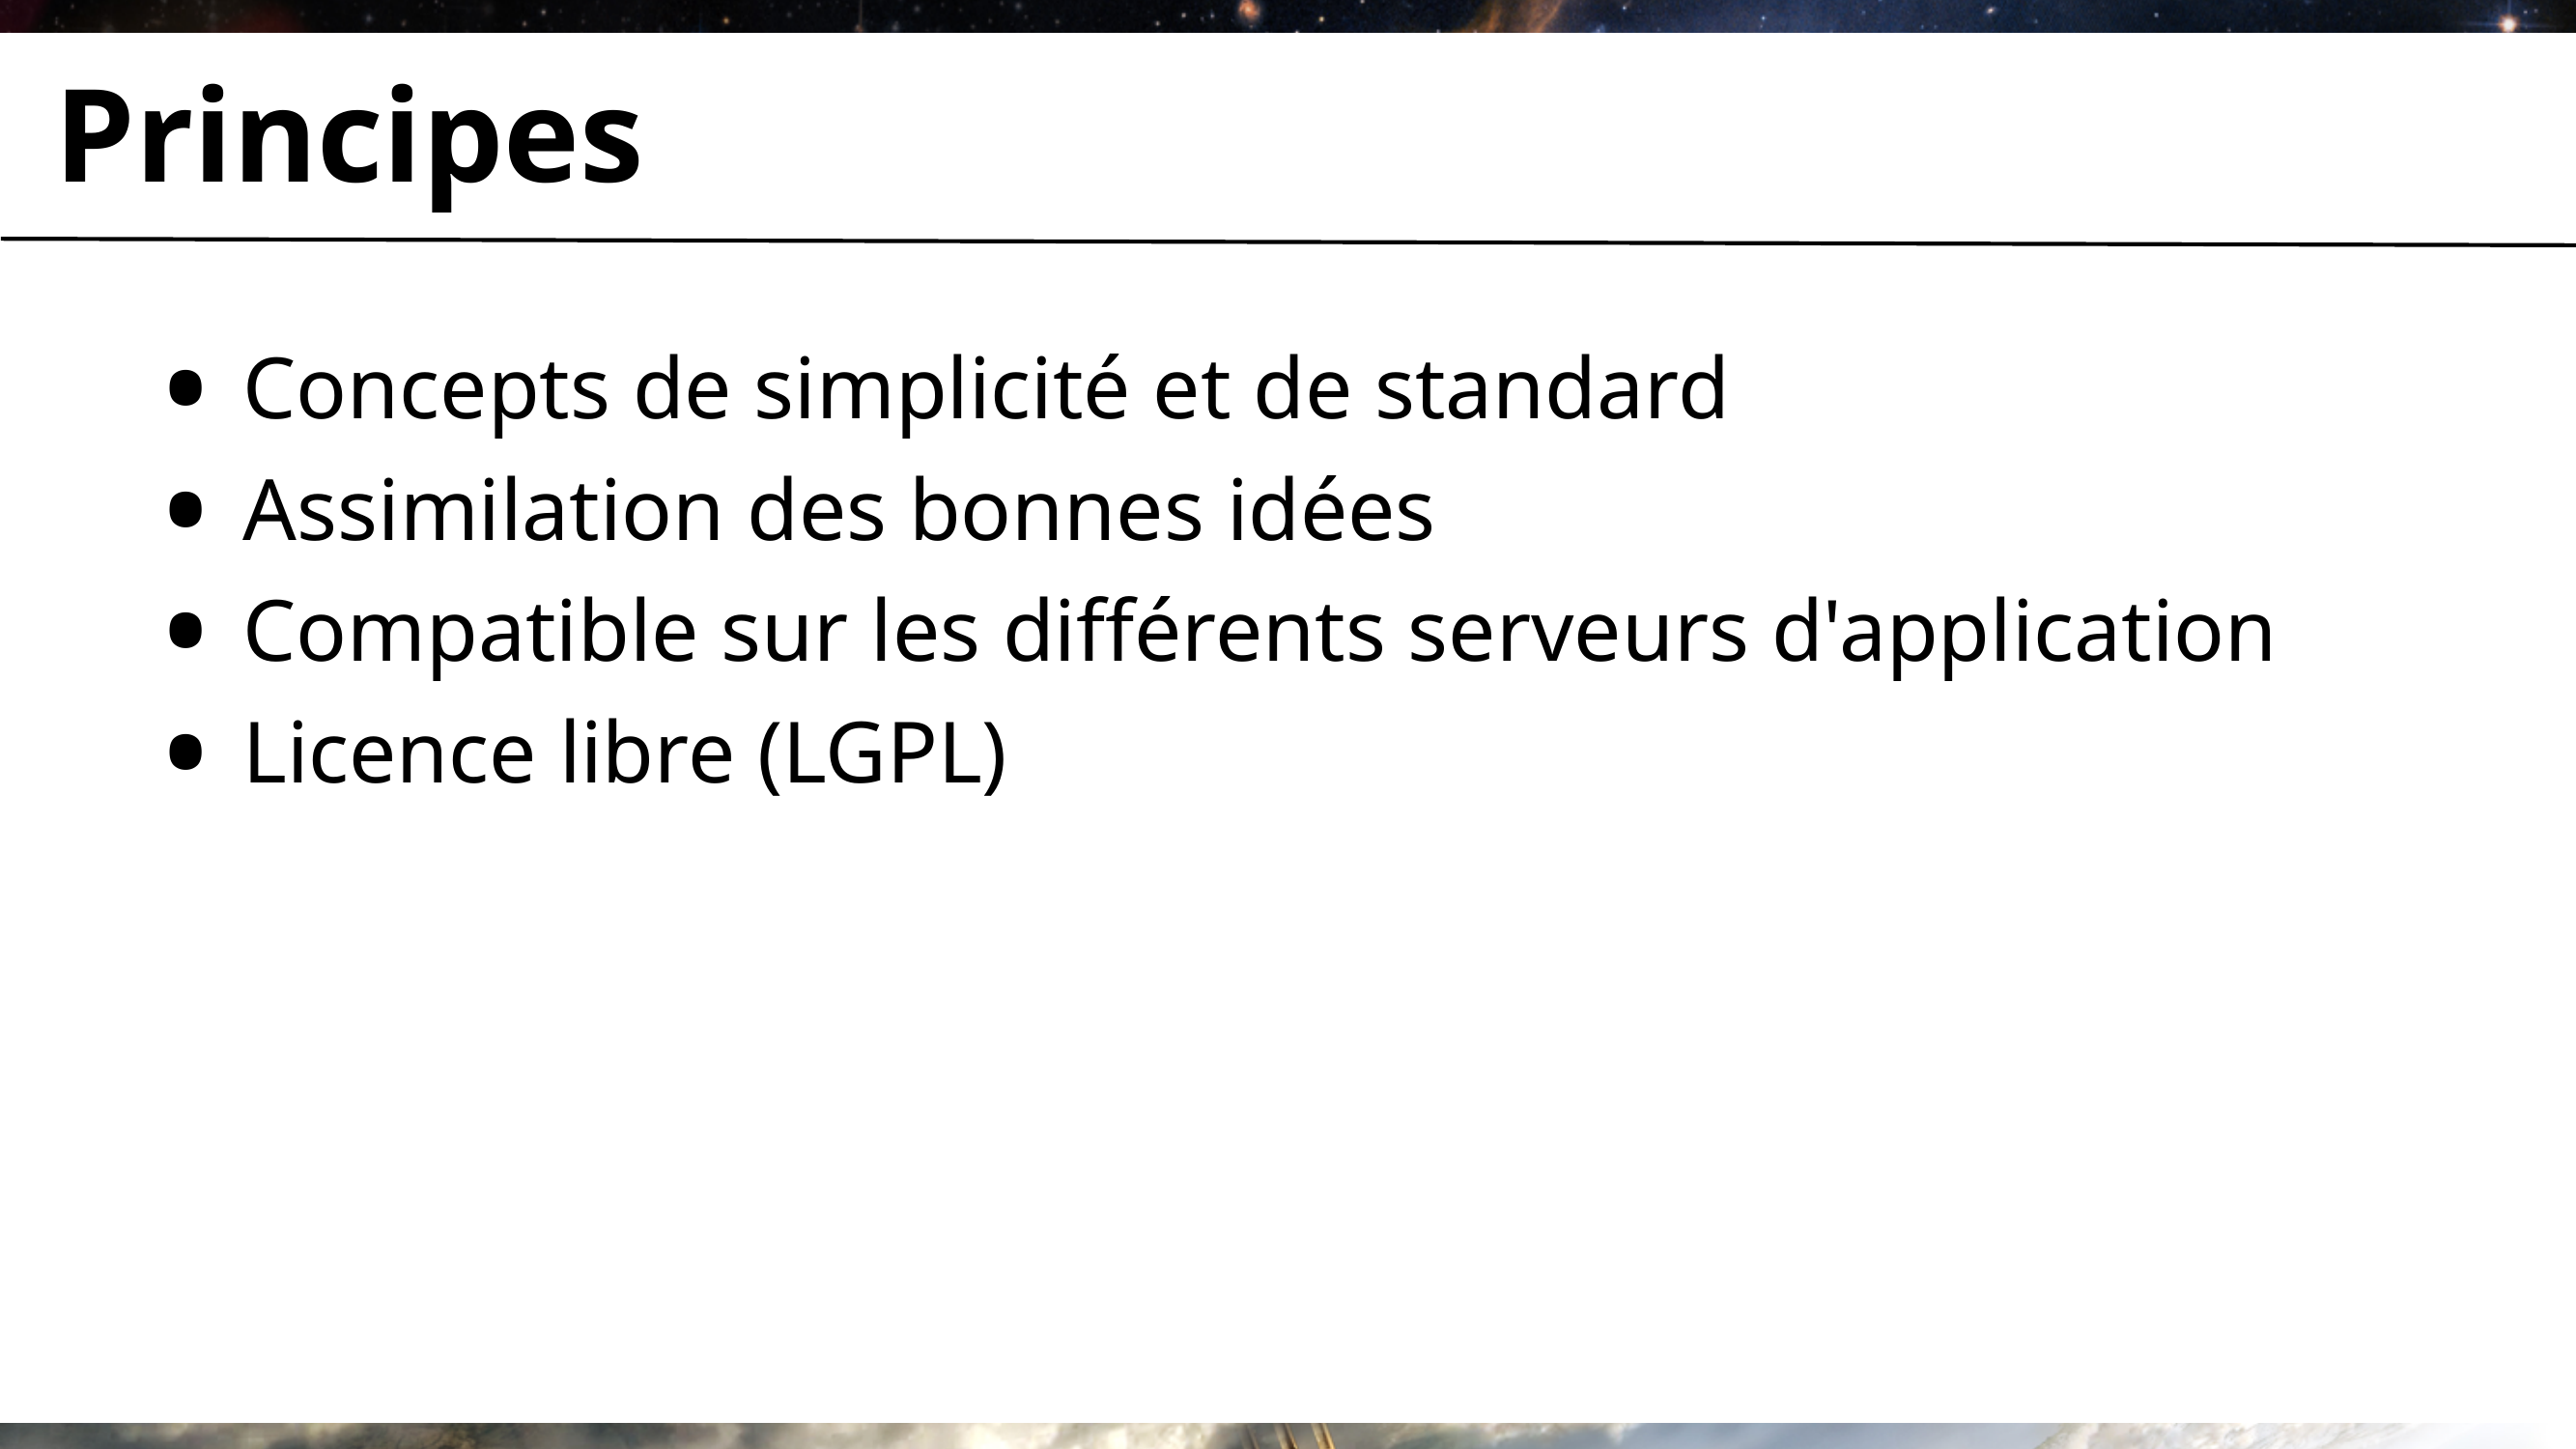

# Principes
Concepts de simplicité et de standard
Assimilation des bonnes idées
Compatible sur les différents serveurs d'application
Licence libre (LGPL)